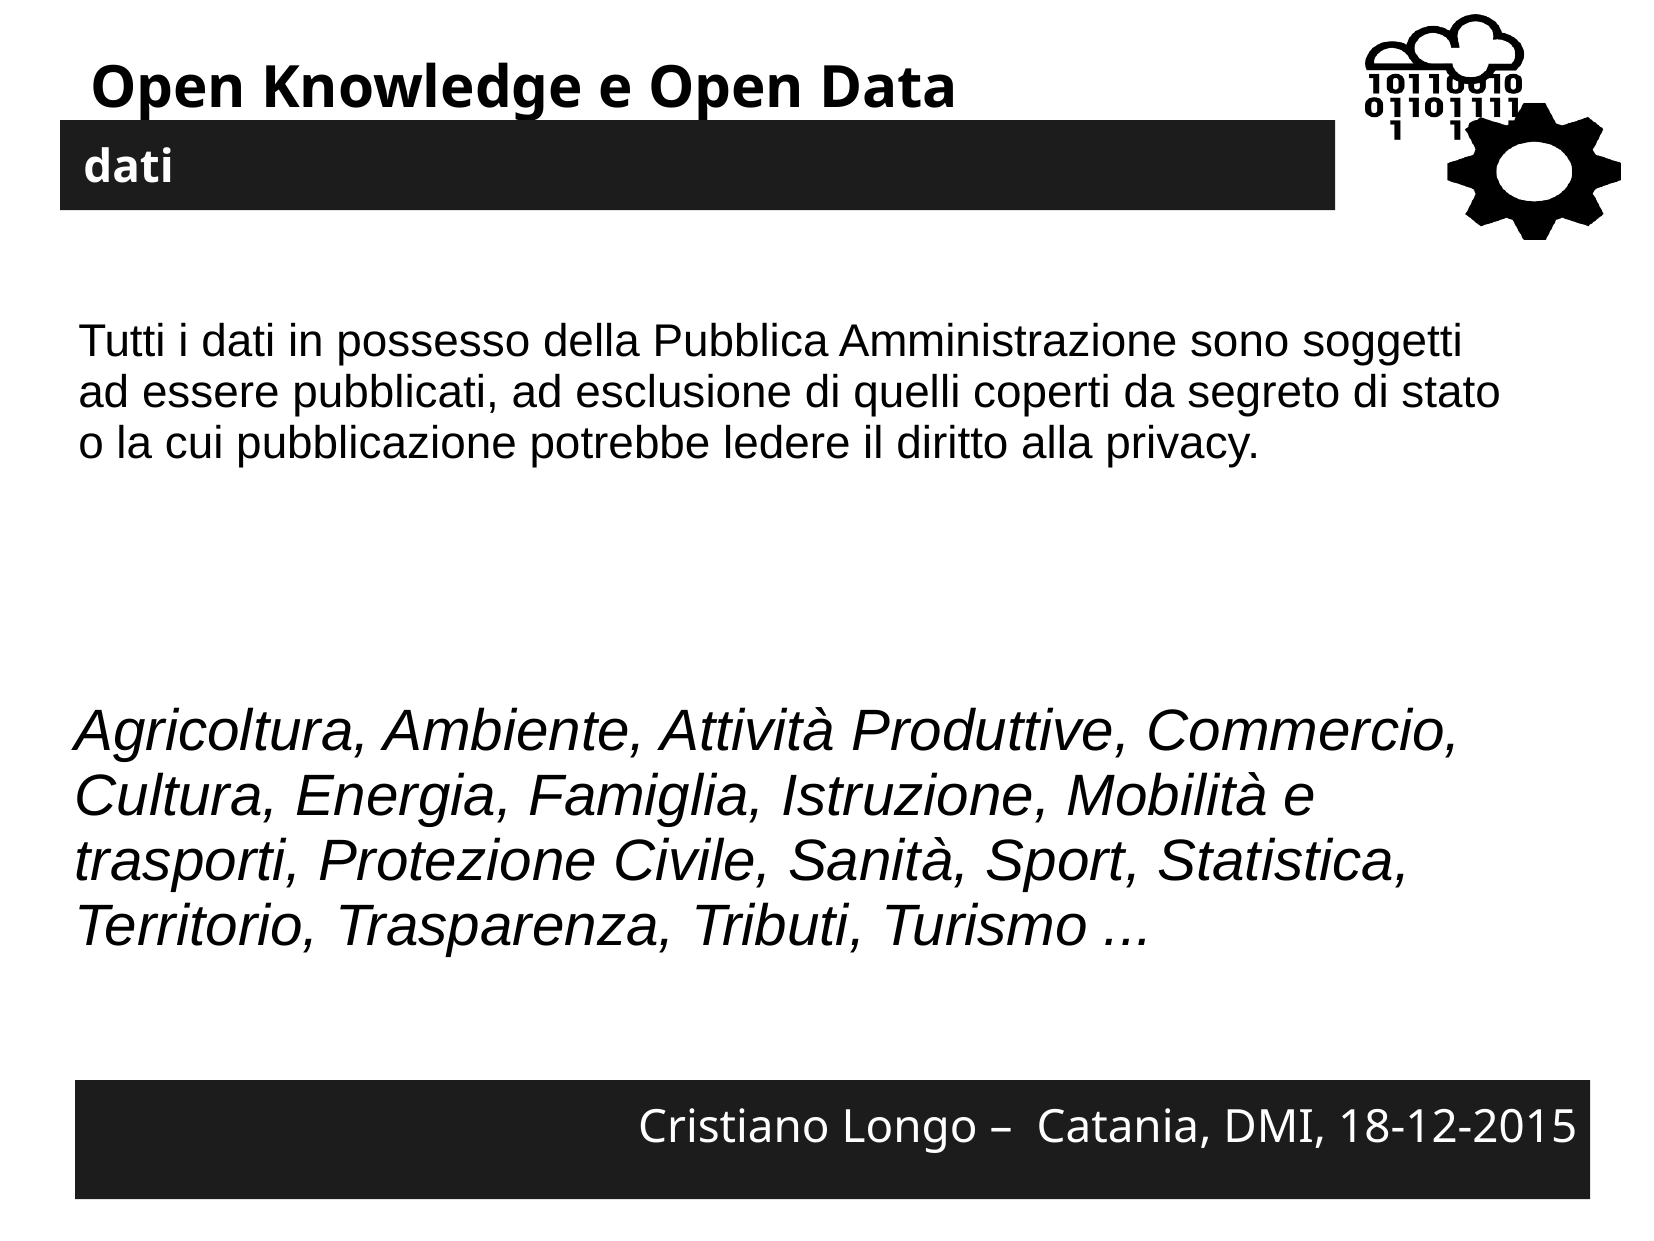

# Open Knowledge e Open Data
 dati
Tutti i dati in possesso della Pubblica Amministrazione sono soggetti
ad essere pubblicati, ad esclusione di quelli coperti da segreto di stato o la cui pubblicazione potrebbe ledere il diritto alla privacy.
Agricoltura, Ambiente, Attività Produttive, Commercio, Cultura, Energia, Famiglia, Istruzione, Mobilità e trasporti, Protezione Civile, Sanità, Sport, Statistica, Territorio, Trasparenza, Tributi, Turismo ...
 Cristiano Longo – Catania, DMI, 18-12-2015